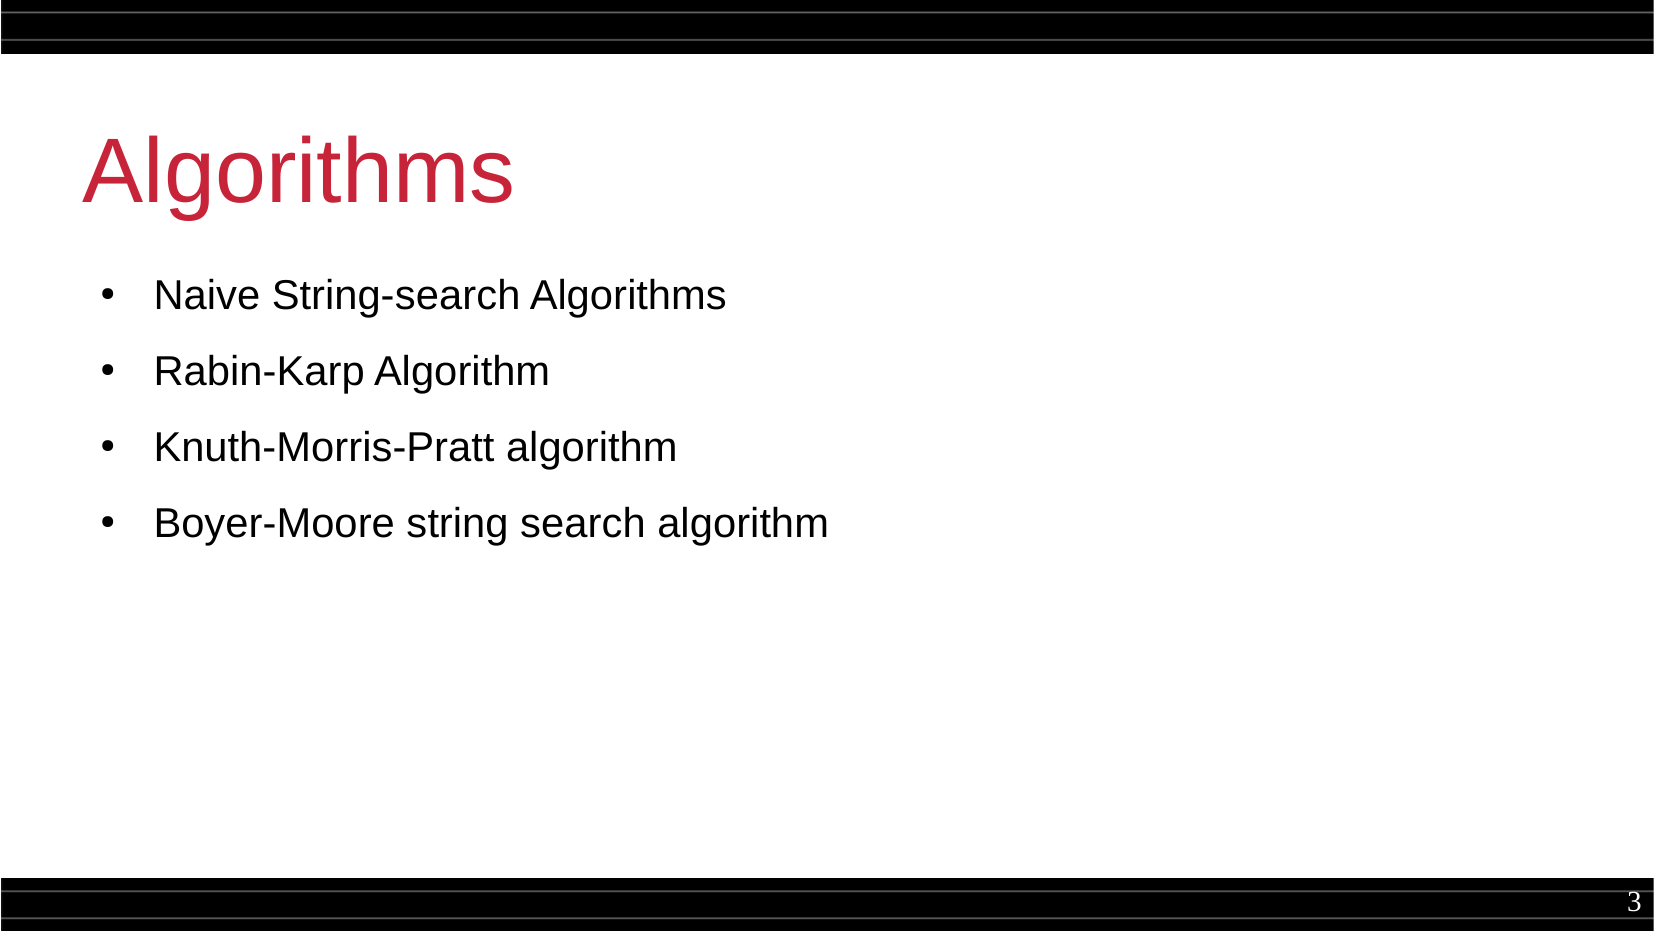

# Algorithms
Naive String-search Algorithms
Rabin-Karp Algorithm
Knuth-Morris-Pratt algorithm
Boyer-Moore string search algorithm